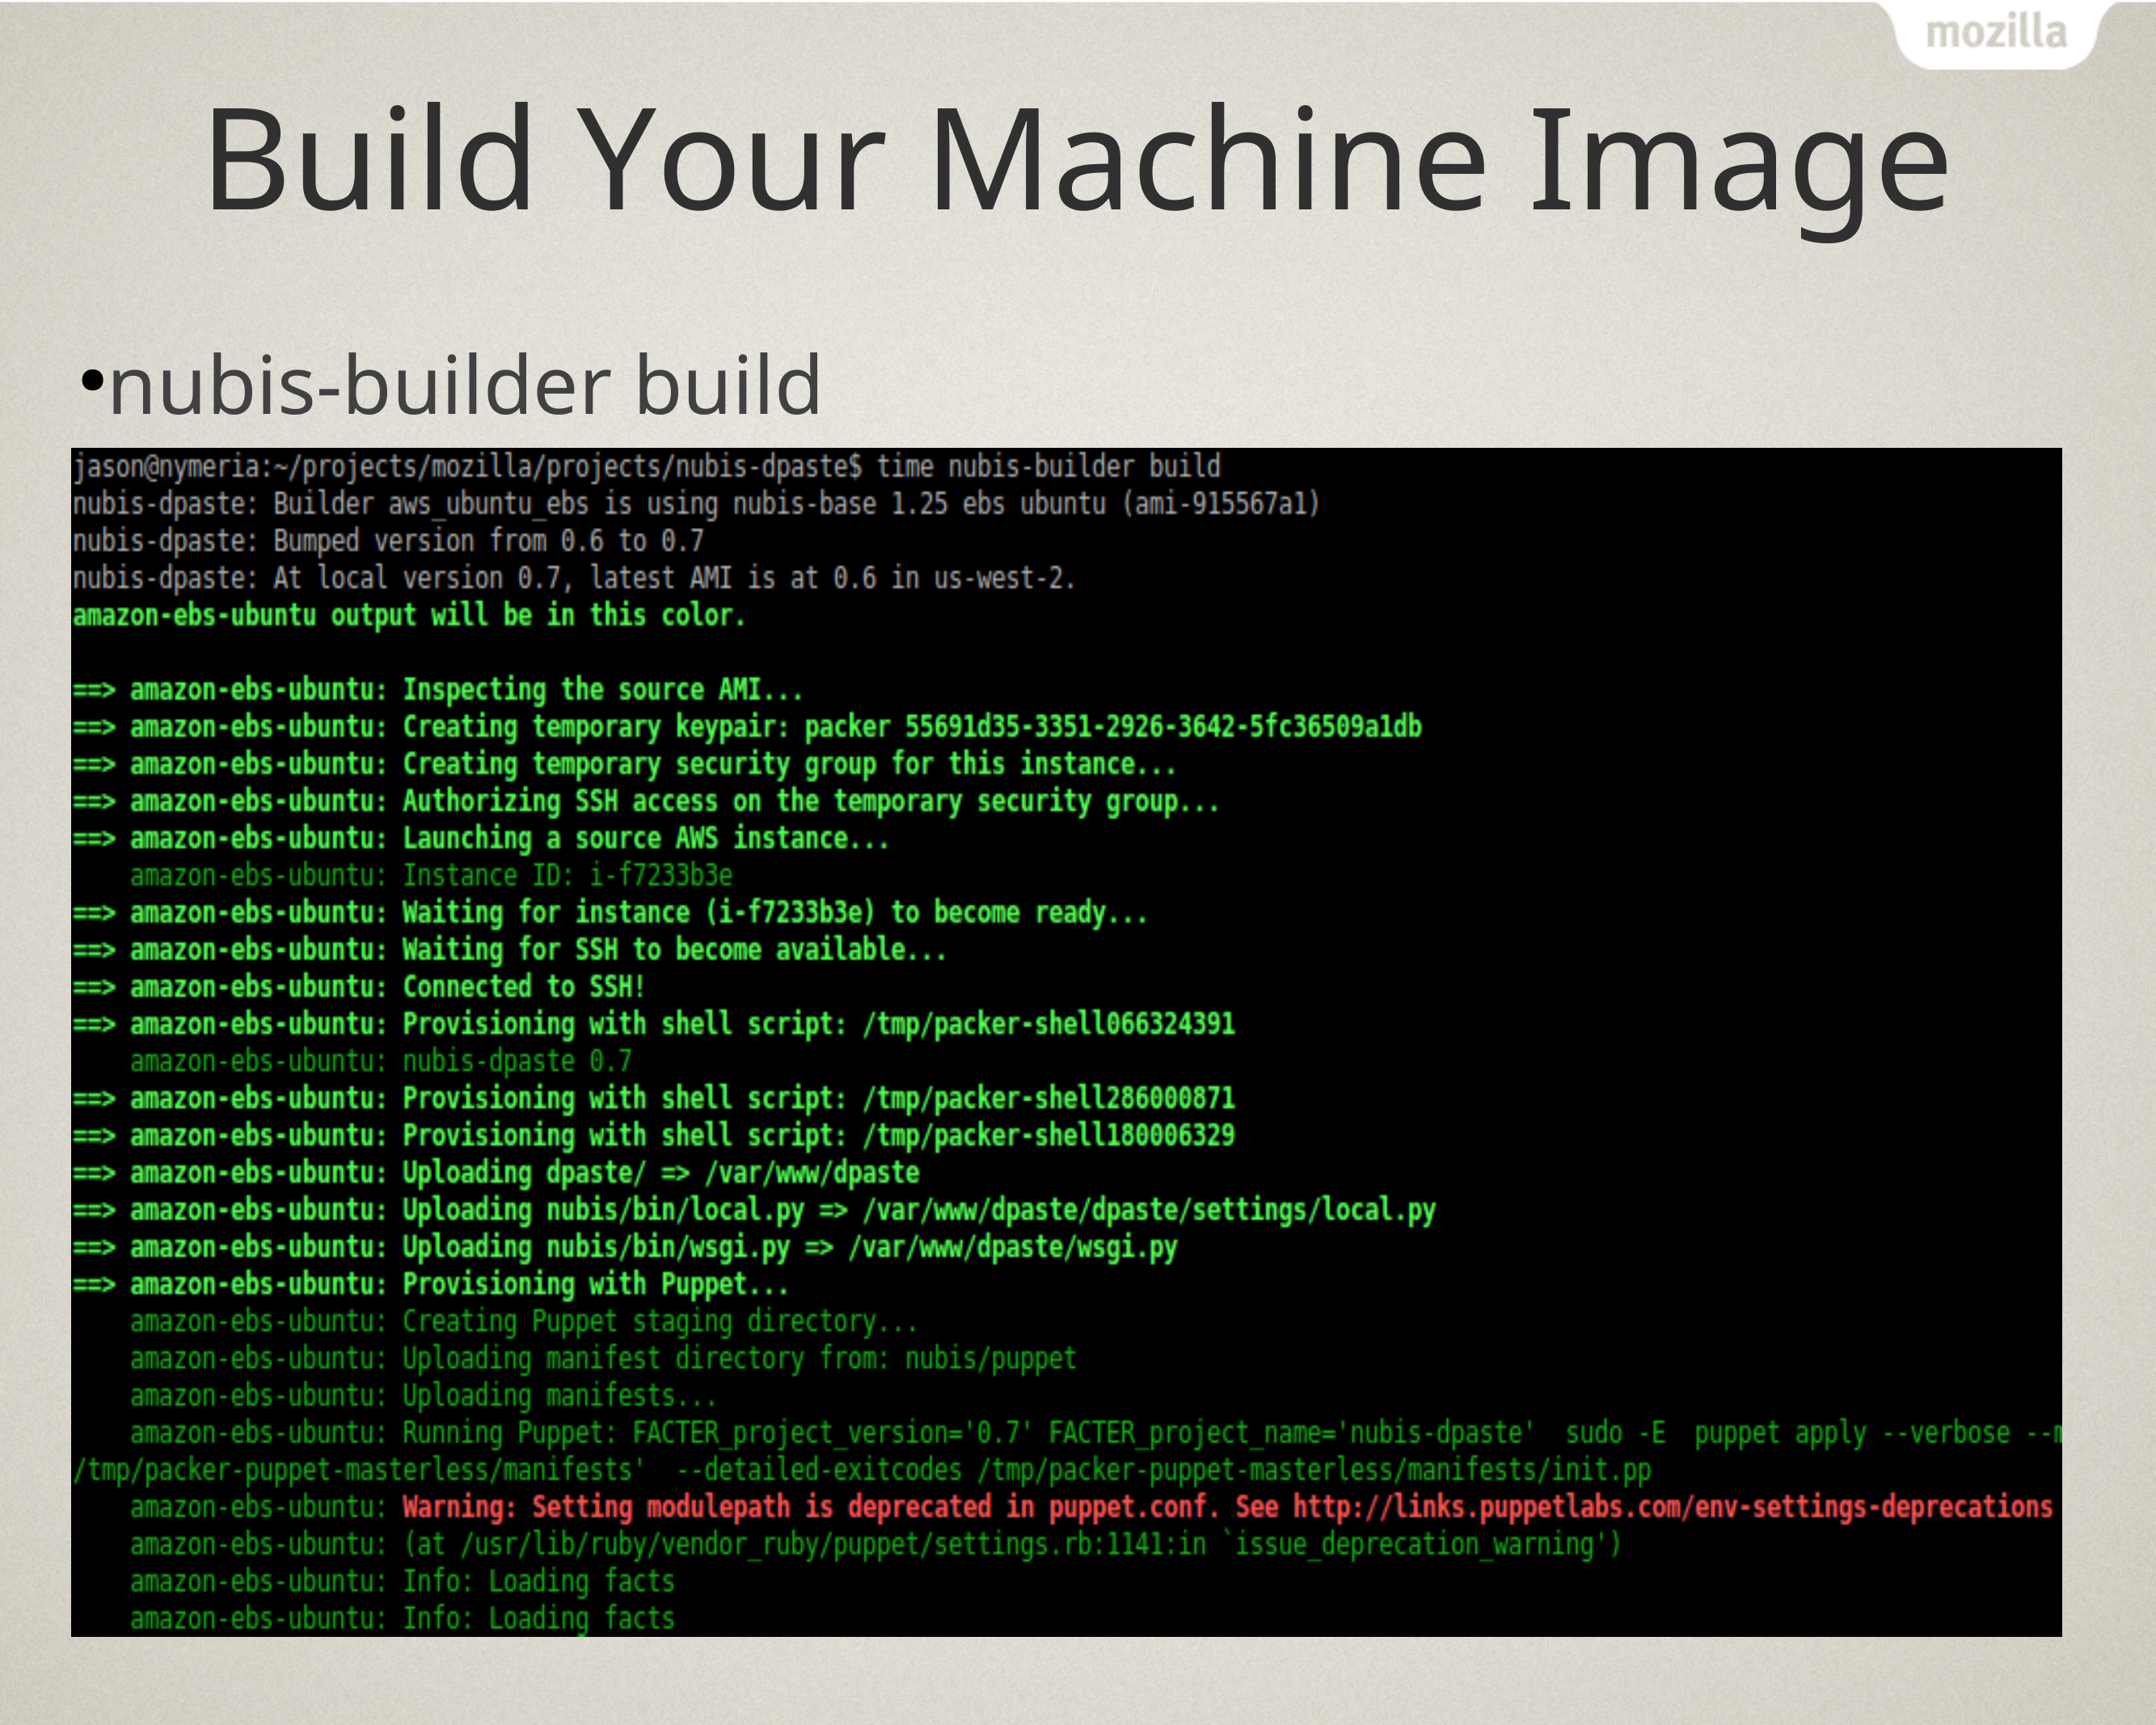

# Build Your Machine Image
nubis-builder build